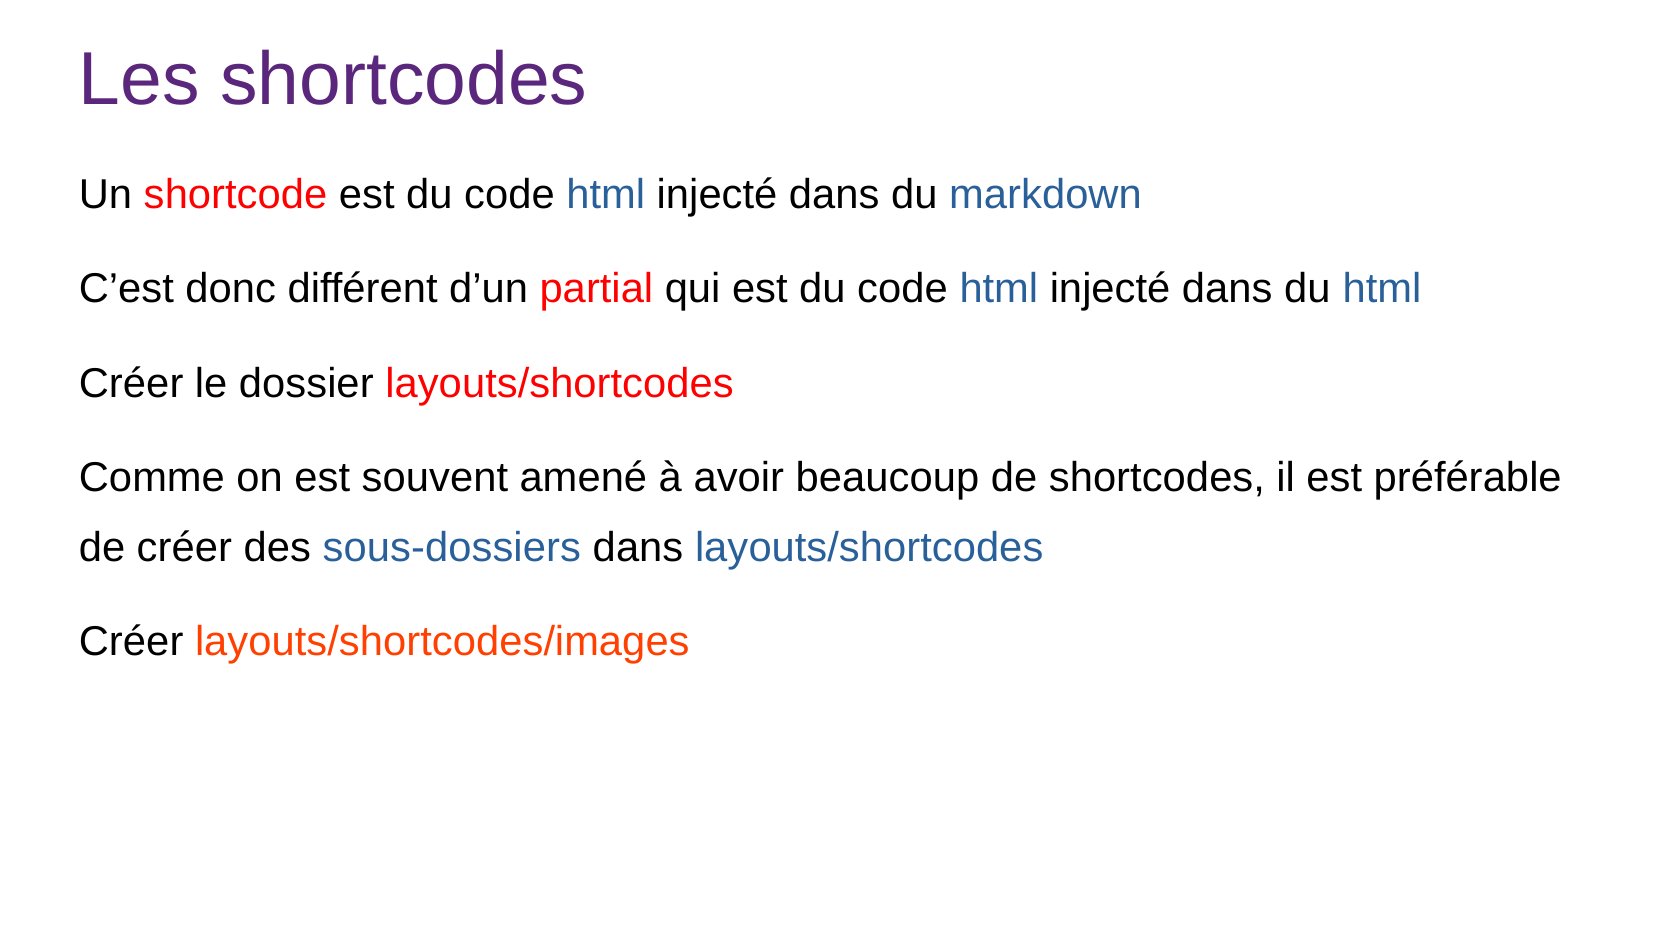

# Les shortcodes
Un shortcode est du code html injecté dans du markdown
C’est donc différent d’un partial qui est du code html injecté dans du html
Créer le dossier layouts/shortcodes
Comme on est souvent amené à avoir beaucoup de shortcodes, il est préférable de créer des sous-dossiers dans layouts/shortcodes
Créer layouts/shortcodes/images